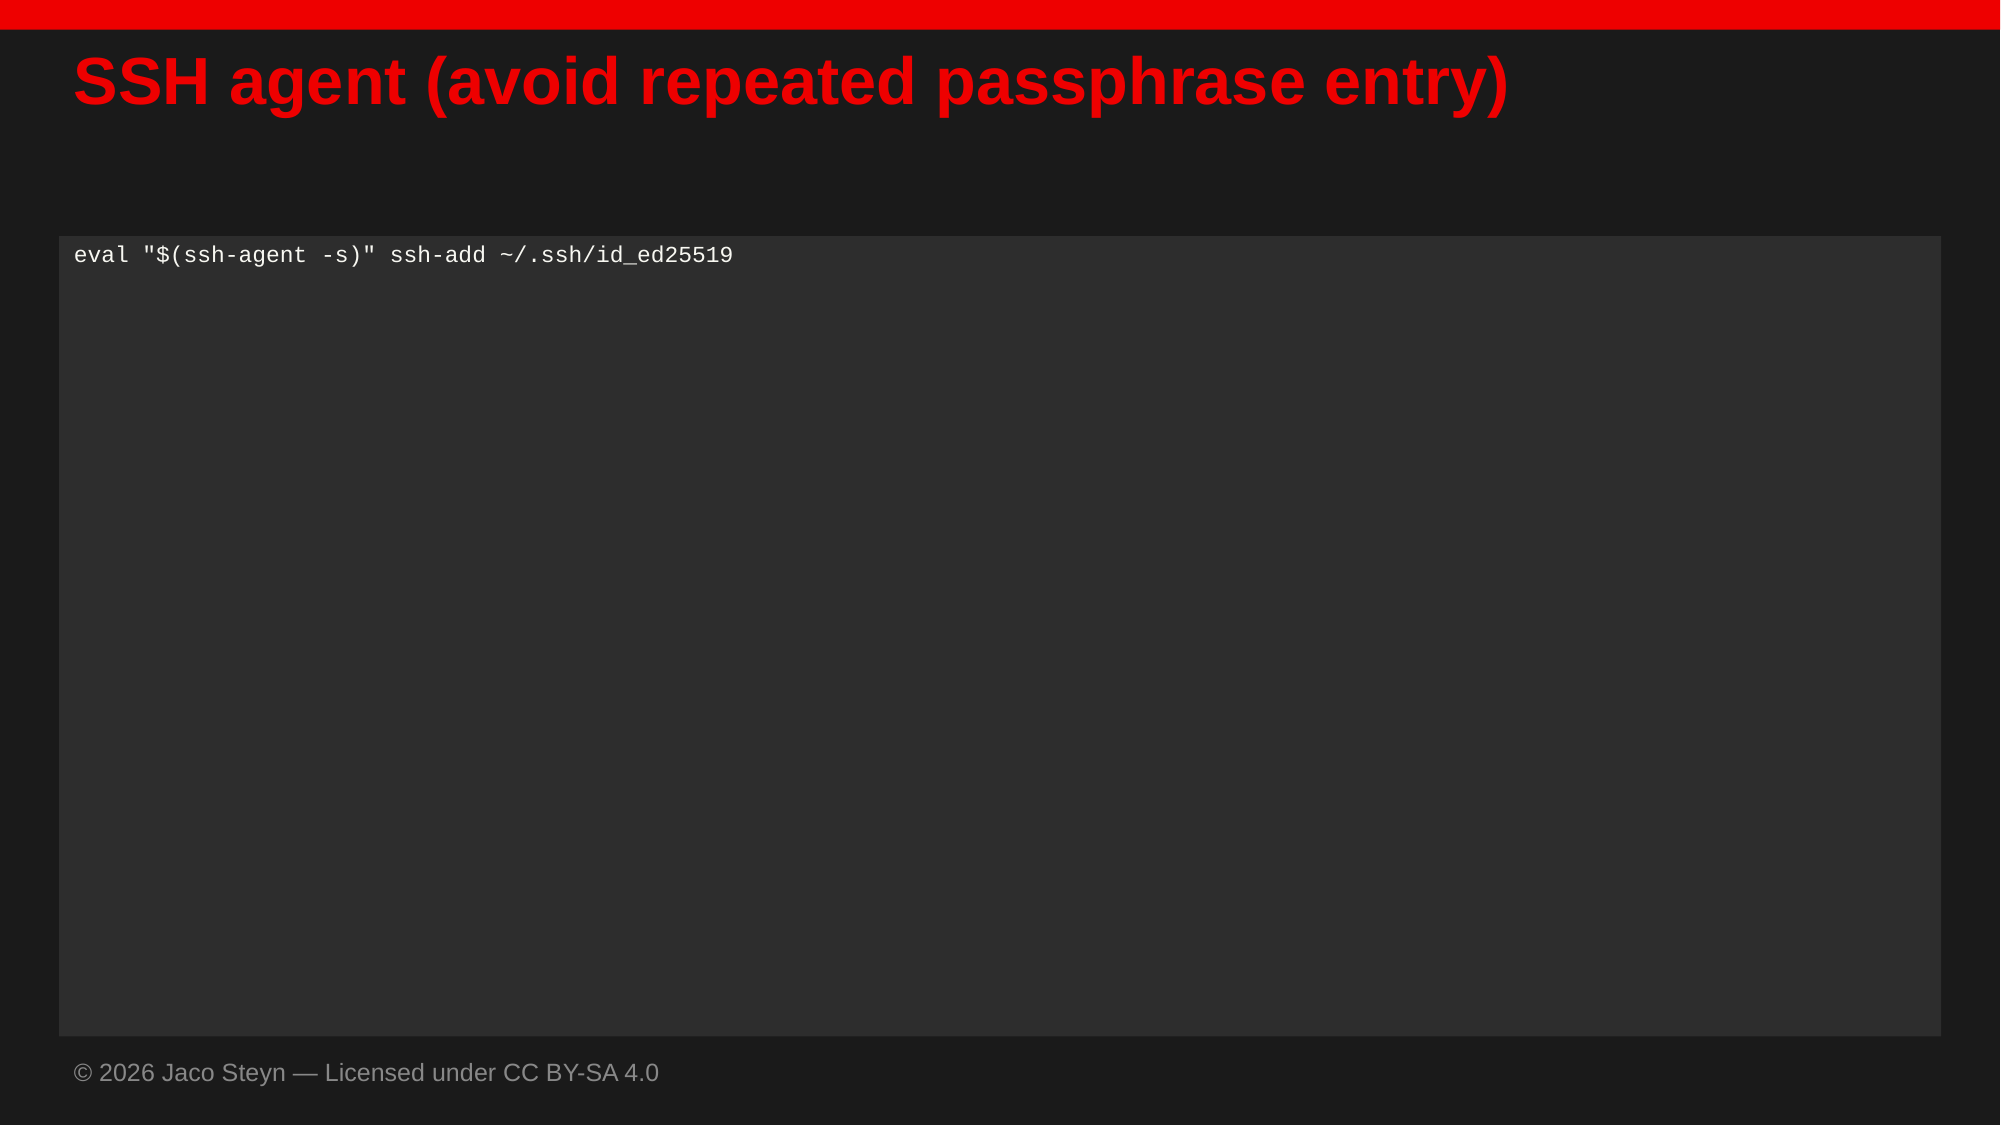

SSH agent (avoid repeated passphrase entry)
eval "$(ssh-agent -s)" ssh-add ~/.ssh/id_ed25519
© 2026 Jaco Steyn — Licensed under CC BY-SA 4.0